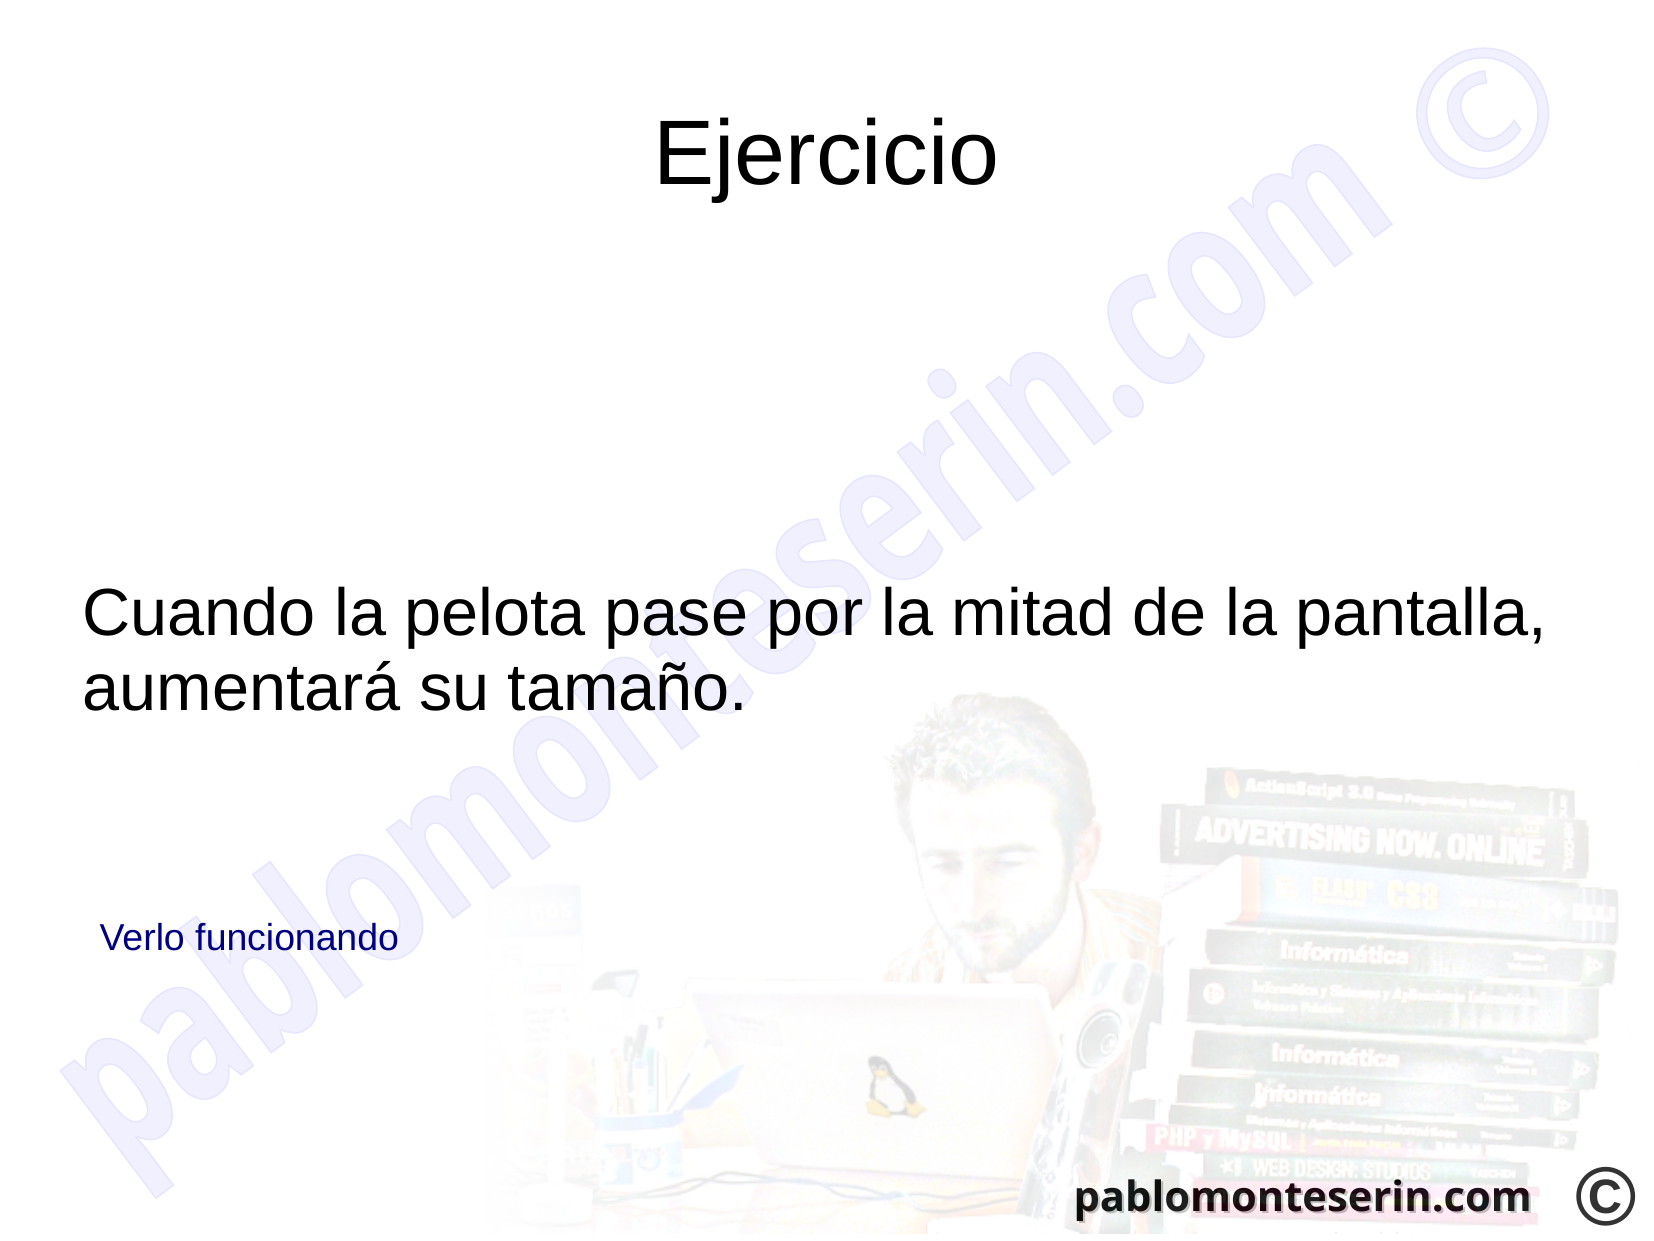

# Ejercicio
Cuando la pelota pase por la mitad de la pantalla, aumentará su tamaño.
Verlo funcionando